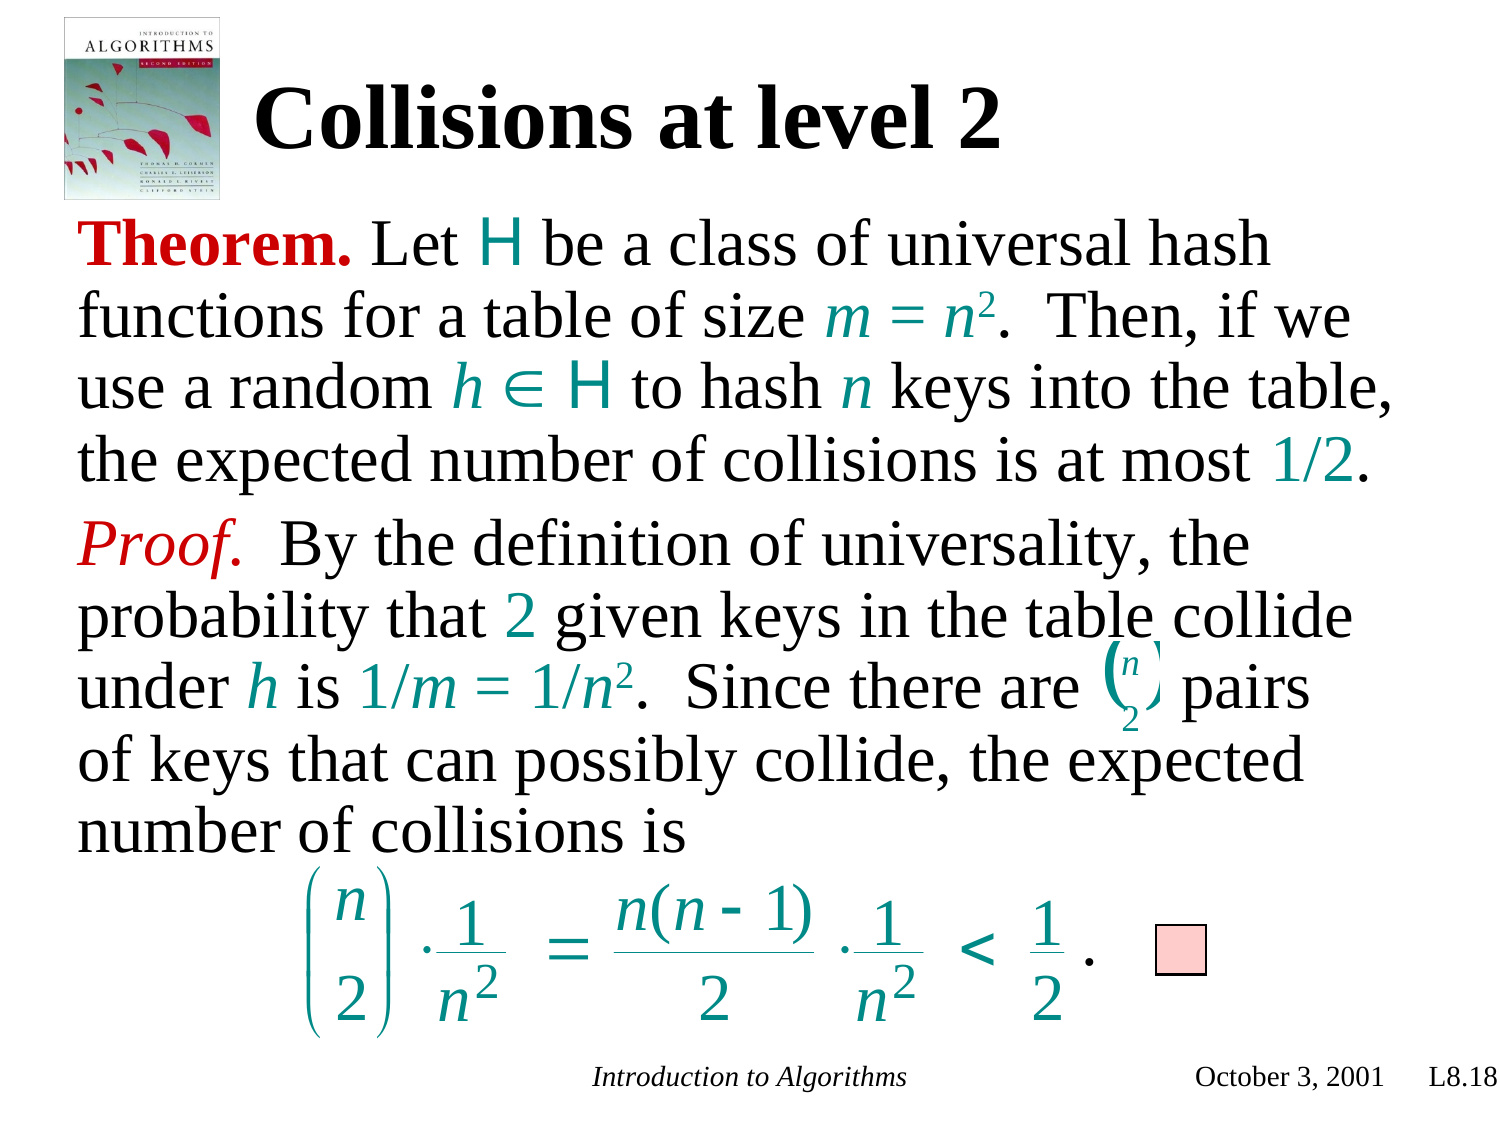

Collisions at level 2
Theorem. Let H be a class of universal hash functions for a table of size m = n2. Then, if we use a random h  H to hash n keys into the table, the expected number of collisions is at most 1/2.
Proof. By the definition of universality, the probability that 2 given keys in the table collide under h is 1/m = 1/n2. Since there are pairs of keys that can possibly collide, the expected number of collisions is
.
Introduction to Algorithms
October 3, 2001 L8.